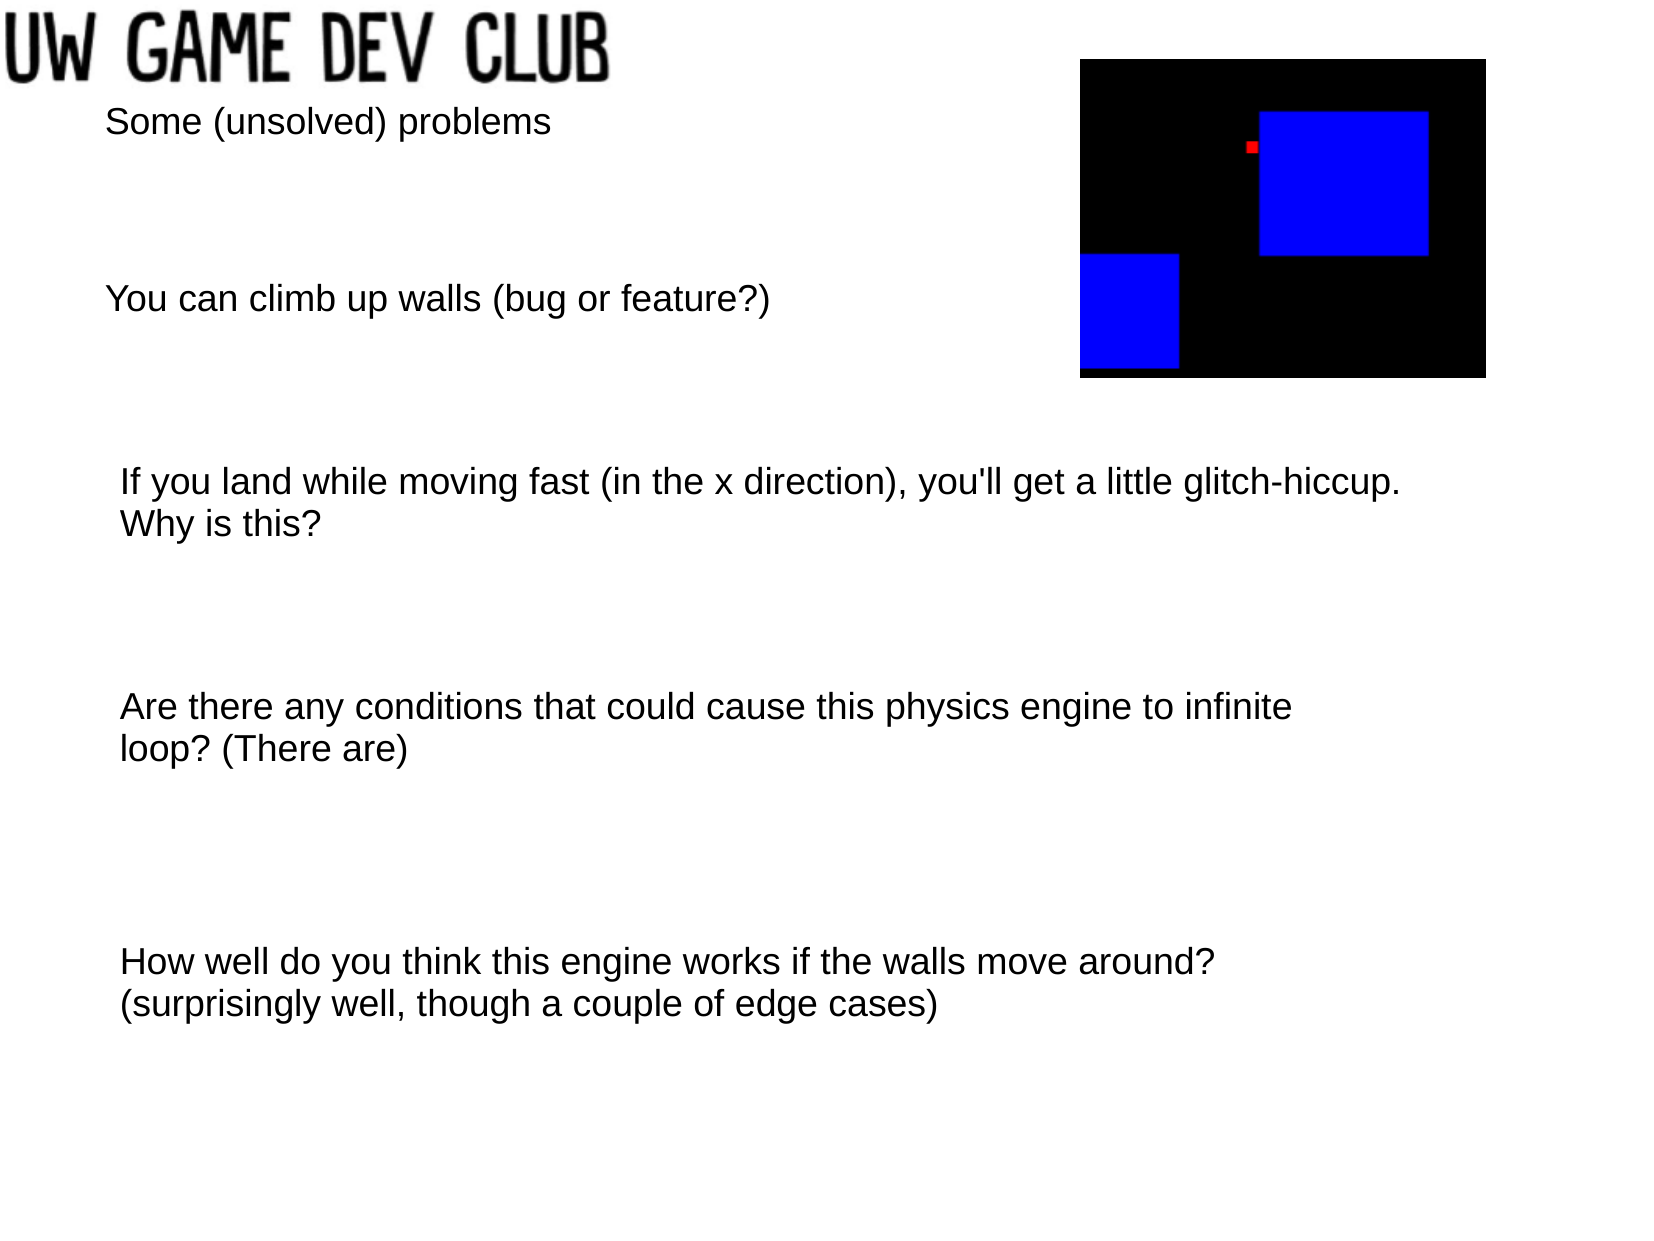

Some (unsolved) problems
You can climb up walls (bug or feature?)
If you land while moving fast (in the x direction), you'll get a little glitch-hiccup. Why is this?
Are there any conditions that could cause this physics engine to infinite loop? (There are)
How well do you think this engine works if the walls move around? (surprisingly well, though a couple of edge cases)